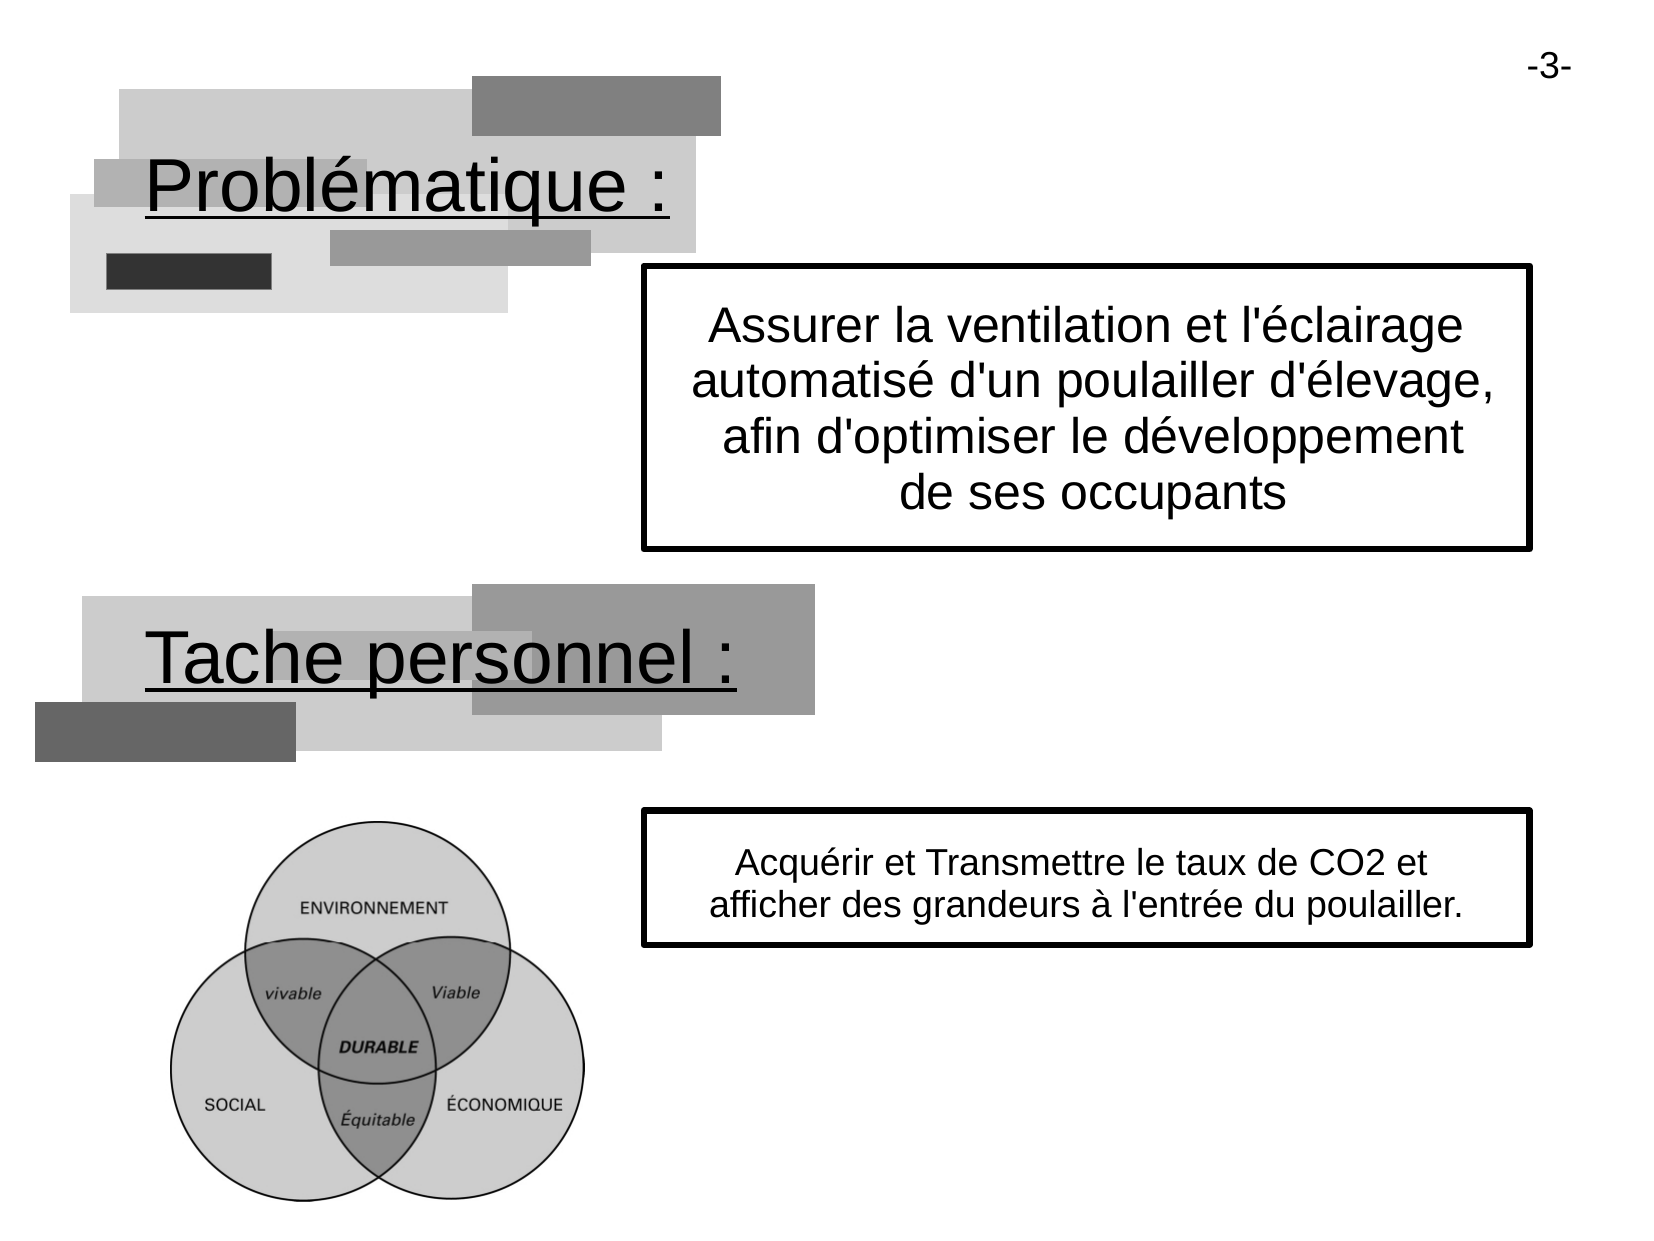

-3-
Problématique :
Assurer la ventilation et l'éclairage
 automatisé d'un poulailler d'élevage,
 afin d'optimiser le développement
 de ses occupants
Tache personnel :
Acquérir et Transmettre le taux de CO2 et
afficher des grandeurs à l'entrée du poulailler.